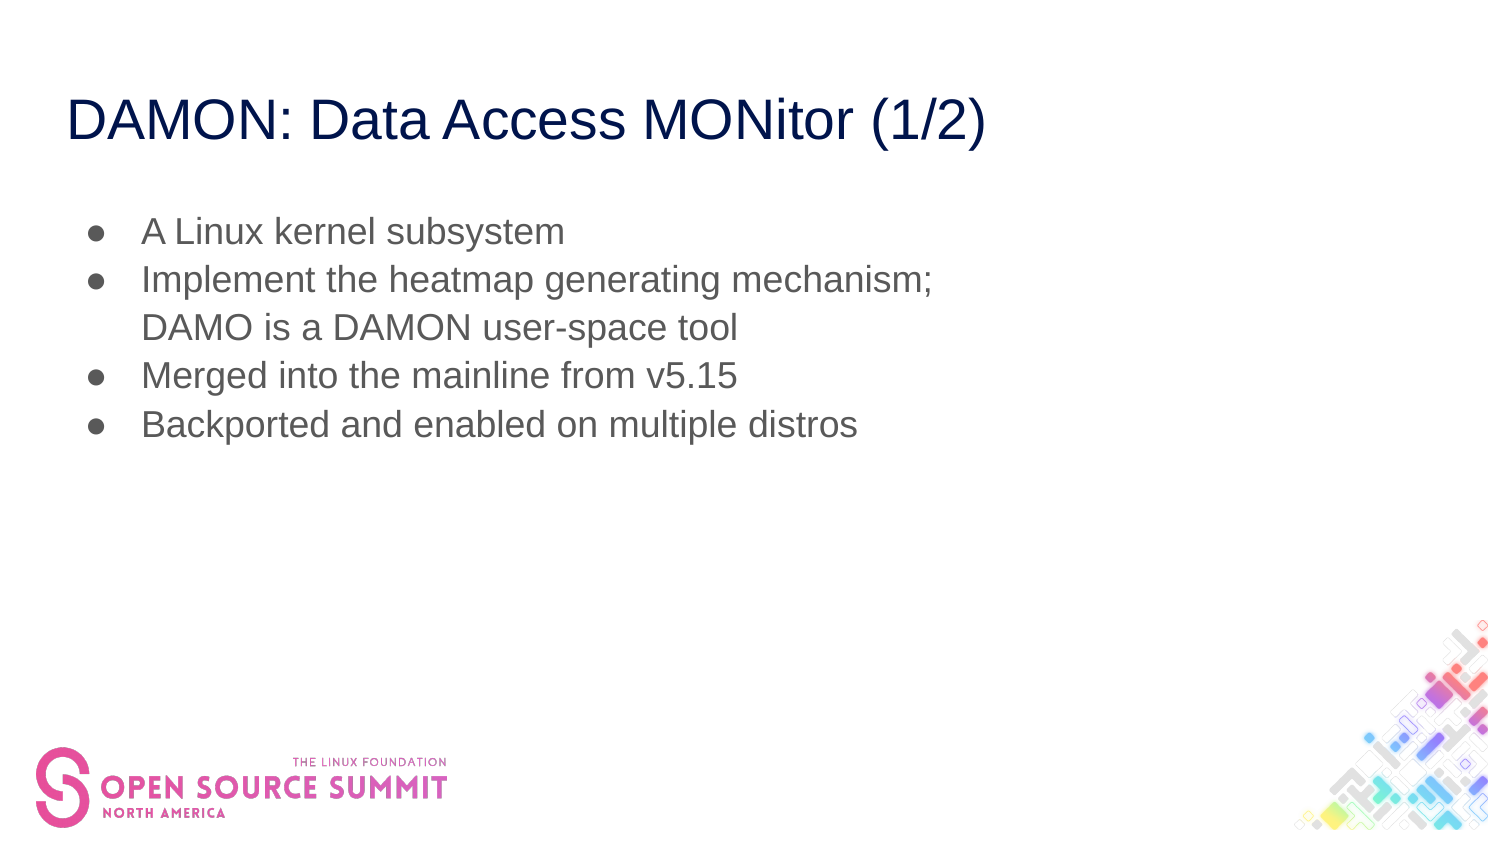

# DAMON: Data Access MONitor (1/2)
A Linux kernel subsystem
Implement the heatmap generating mechanism;
DAMO is a DAMON user-space tool
Merged into the mainline from v5.15
Backported and enabled on multiple distros